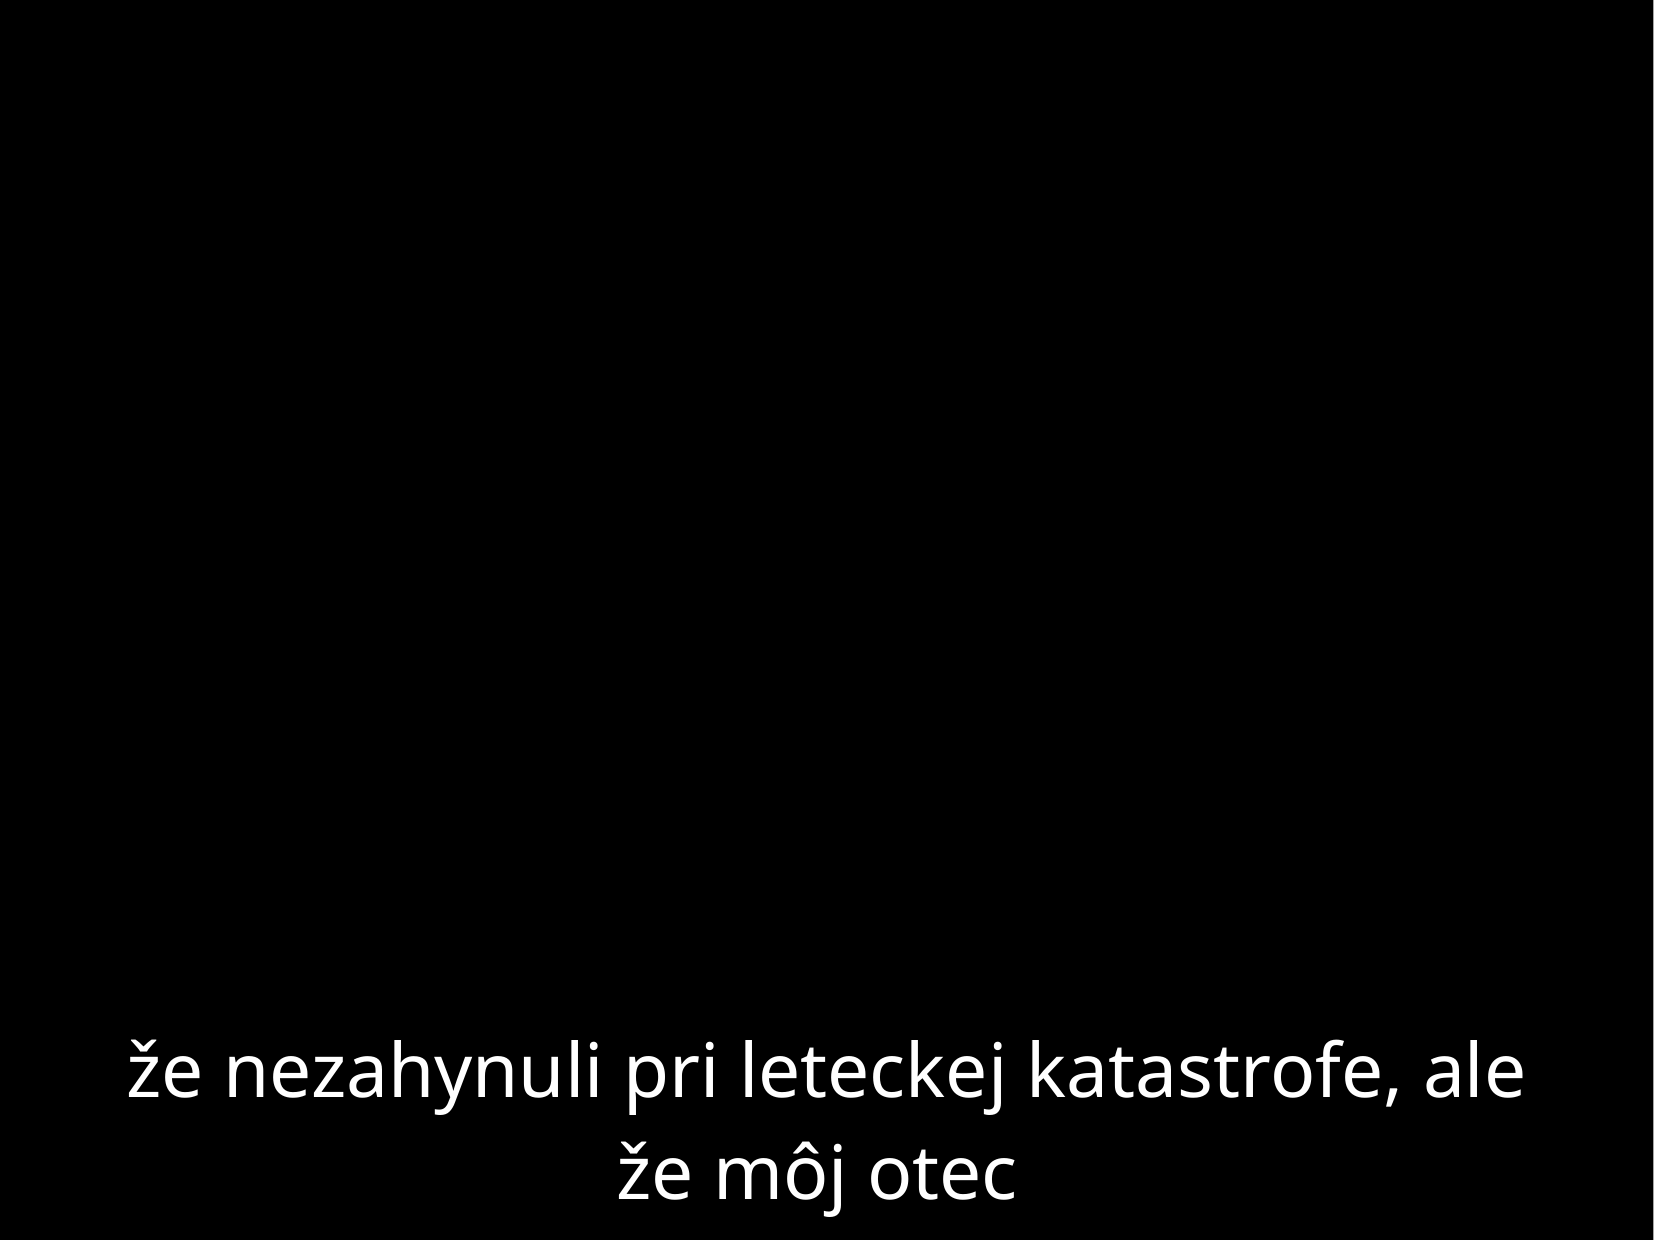

# že nezahynuli pri leteckej katastrofe, ale že môj otec